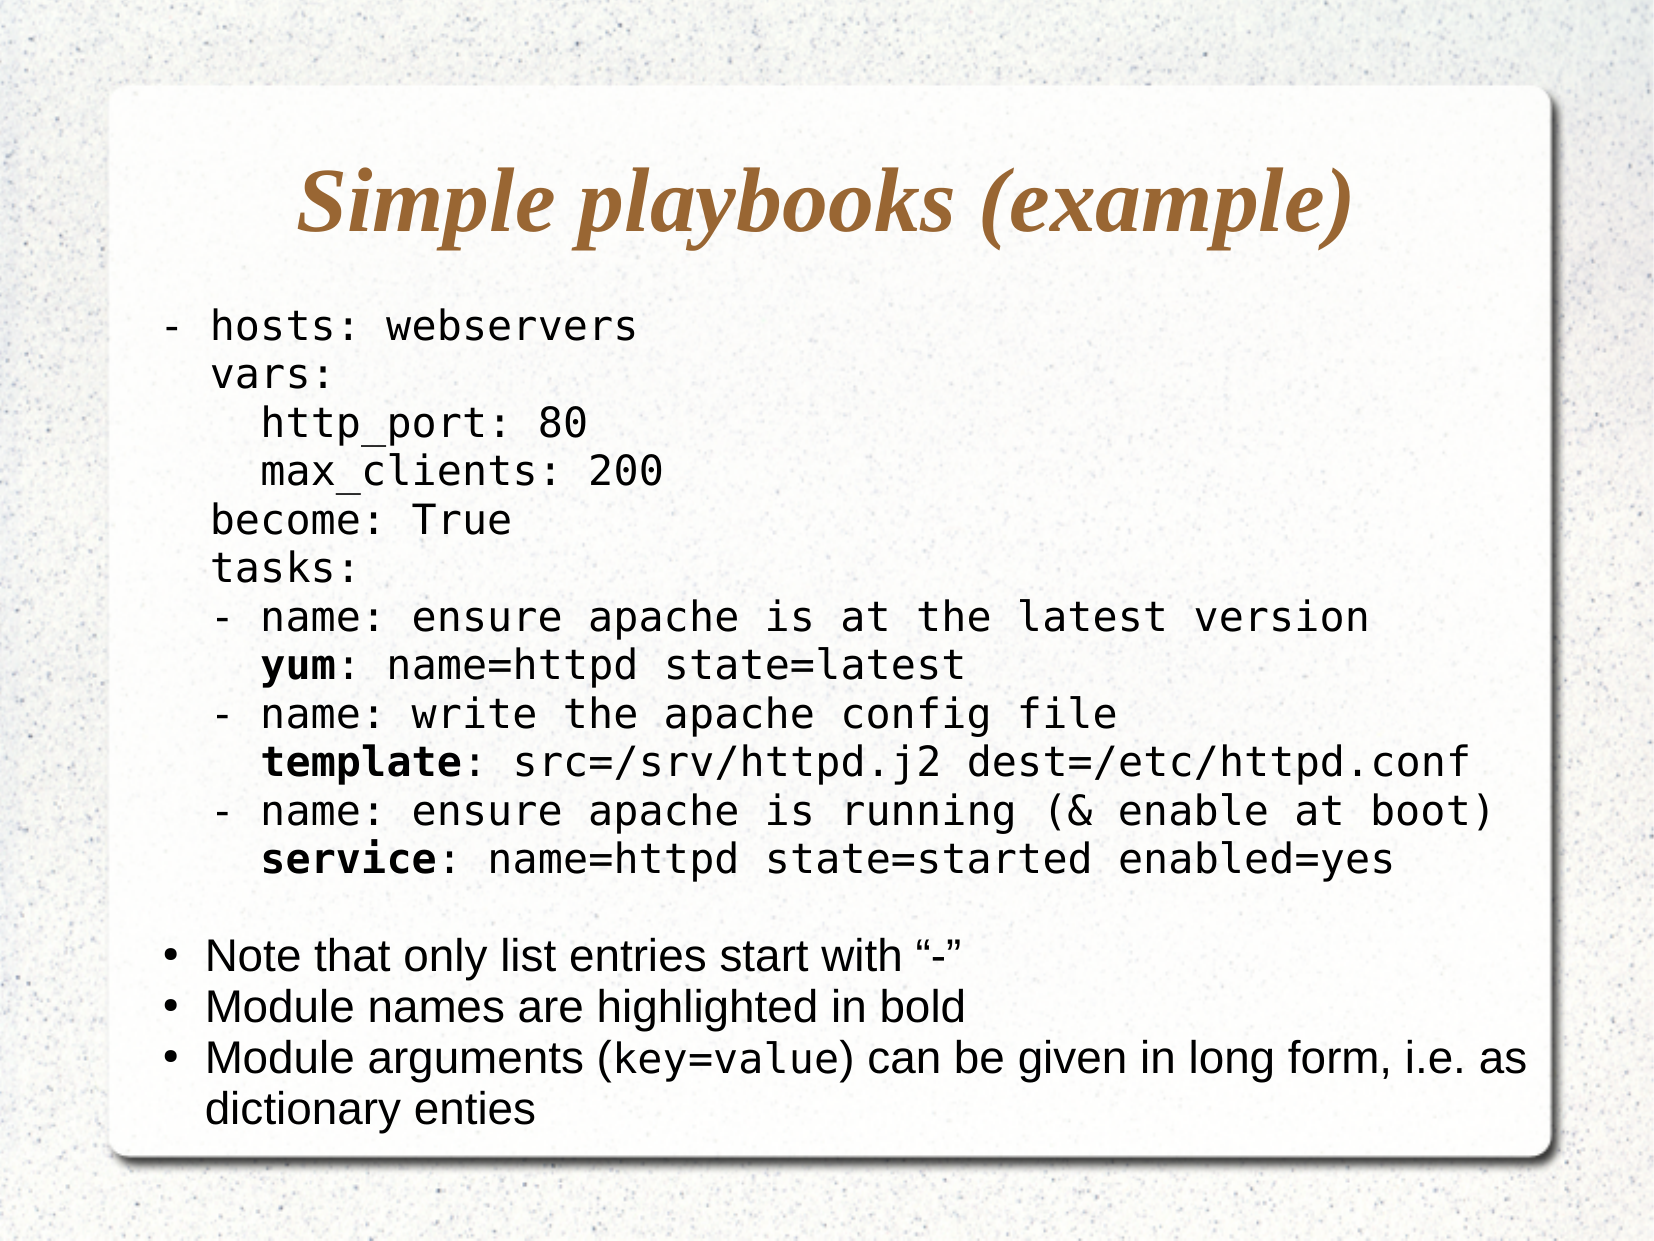

# Simple playbooks (example)
- hosts: webservers
 vars:
 http_port: 80
 max_clients: 200
 become: True
 tasks:
 - name: ensure apache is at the latest version
 yum: name=httpd state=latest
 - name: write the apache config file
 template: src=/srv/httpd.j2 dest=/etc/httpd.conf
 - name: ensure apache is running (& enable at boot)
 service: name=httpd state=started enabled=yes
Note that only list entries start with “-”
Module names are highlighted in bold
Module arguments (key=value) can be given in long form, i.e. as dictionary enties